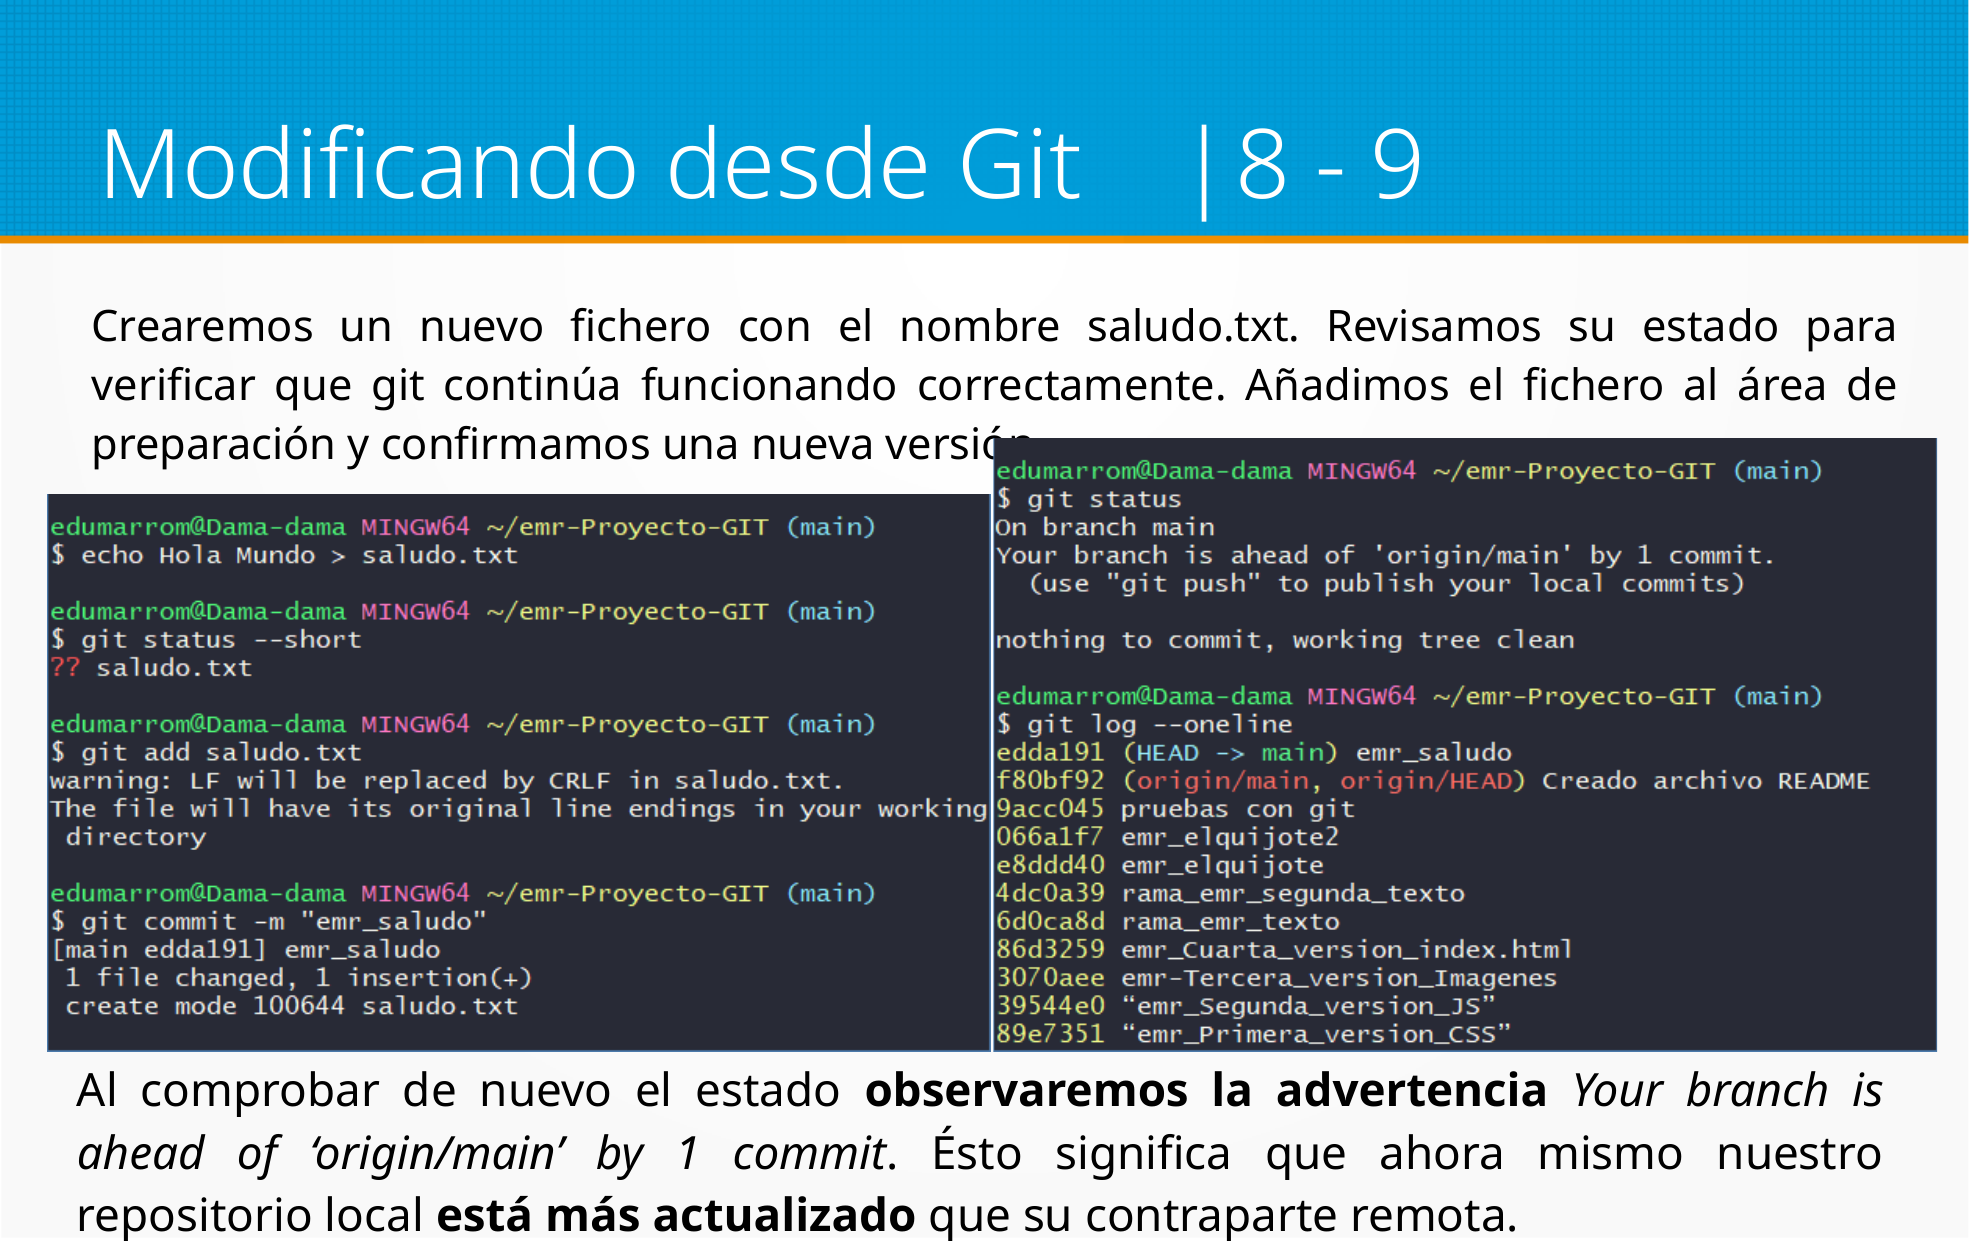

# Modificando desde Git					|	8 - 9
Crearemos un nuevo fichero con el nombre saludo.txt. Revisamos su estado para verificar que git continúa funcionando correctamente. Añadimos el fichero al área de preparación y confirmamos una nueva versión.
Al comprobar de nuevo el estado observaremos la advertencia Your branch is ahead of ‘origin/main’ by 1 commit. Ésto significa que ahora mismo nuestro repositorio local está más actualizado que su contraparte remota.